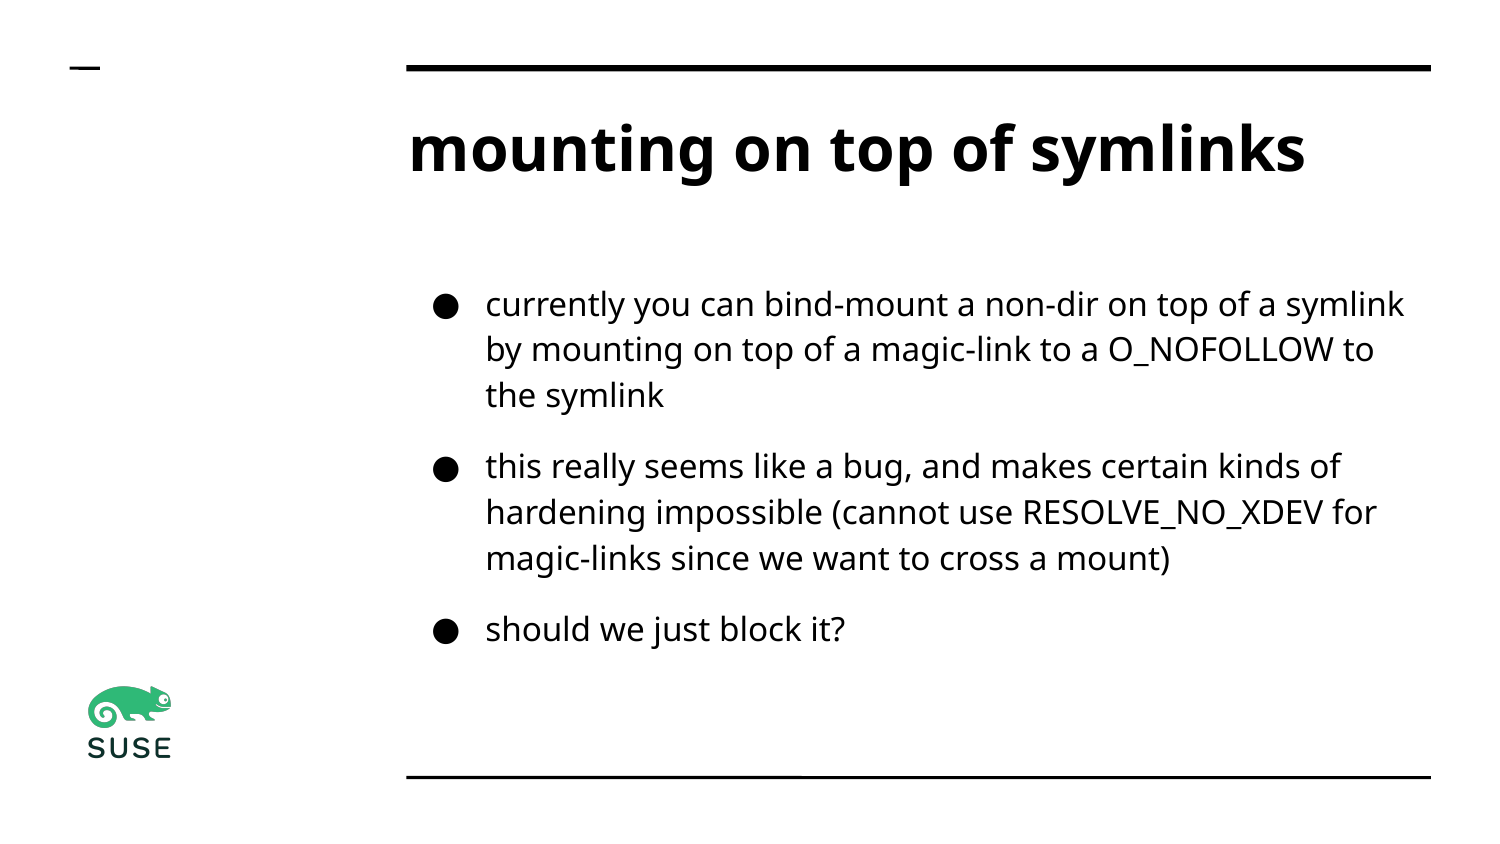

# mounting on top of symlinks
currently you can bind-mount a non-dir on top of a symlink by mounting on top of a magic-link to a O_NOFOLLOW to the symlink
this really seems like a bug, and makes certain kinds of hardening impossible (cannot use RESOLVE_NO_XDEV for magic-links since we want to cross a mount)
should we just block it?